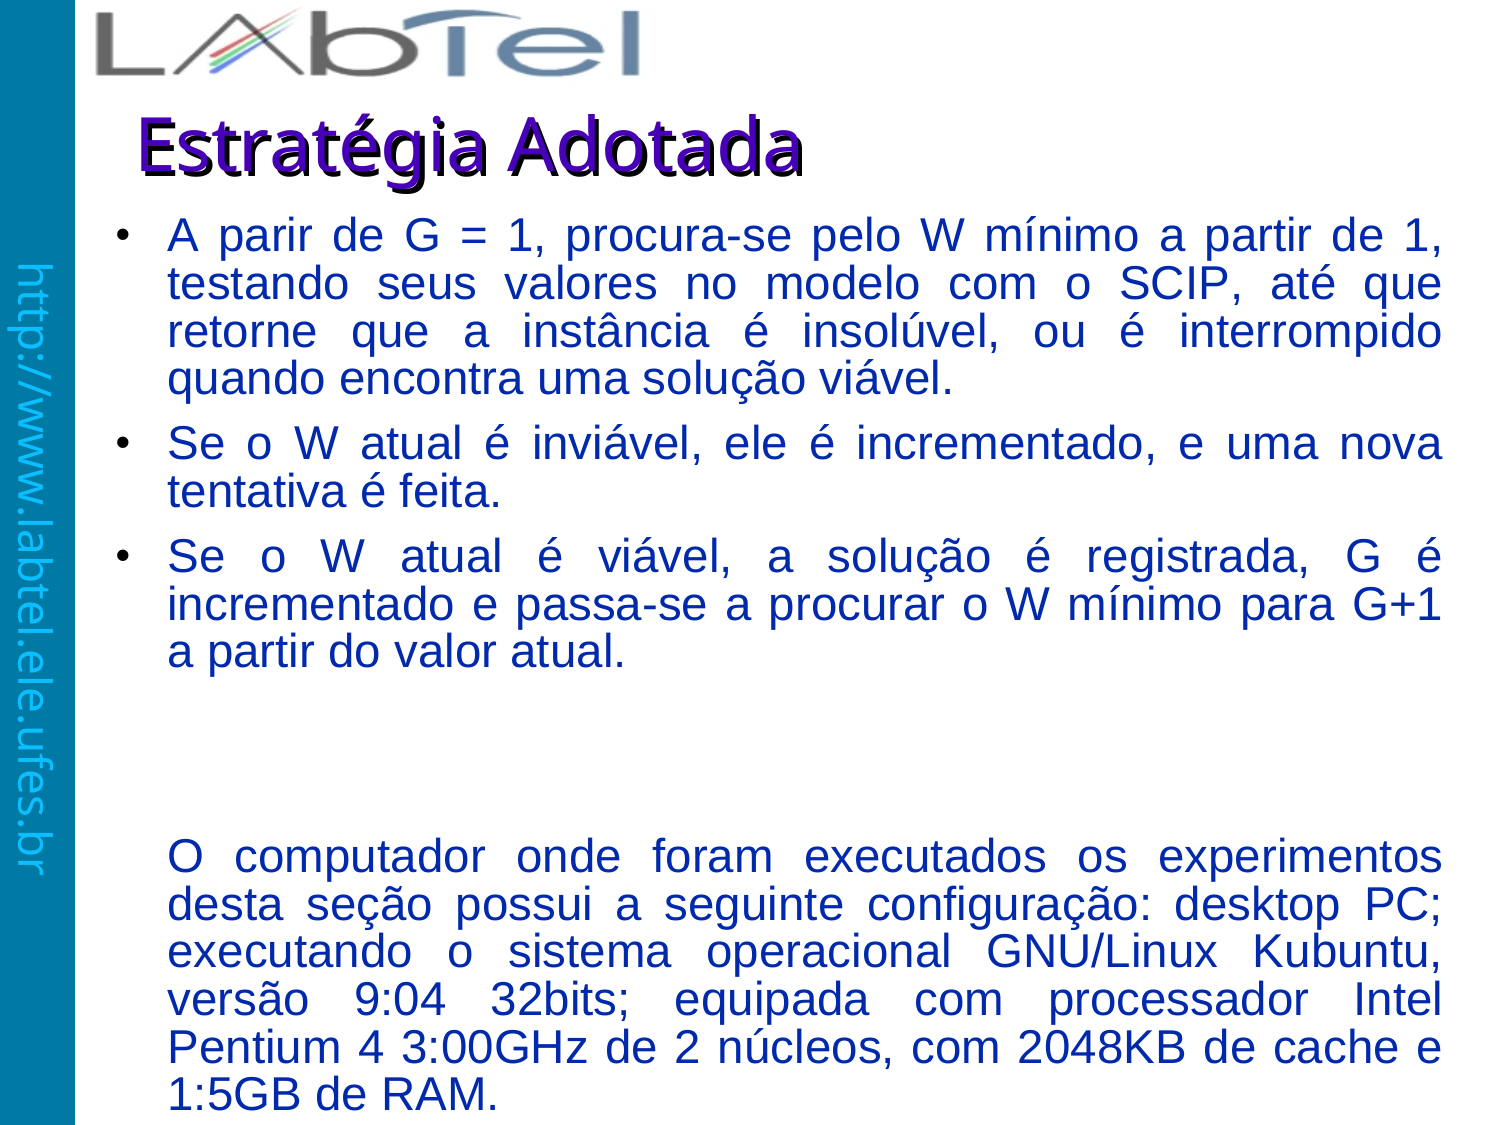

# Estratégia Adotada
A parir de G = 1, procura-se pelo W mínimo a partir de 1, testando seus valores no modelo com o SCIP, até que retorne que a instância é insolúvel, ou é interrompido quando encontra uma solução viável.
Se o W atual é inviável, ele é incrementado, e uma nova tentativa é feita.
Se o W atual é viável, a solução é registrada, G é incrementado e passa-se a procurar o W mínimo para G+1 a partir do valor atual.
O computador onde foram executados os experimentos desta seção possui a seguinte configuração: desktop PC; executando o sistema operacional GNU/Linux Kubuntu, versão 9:04 32bits; equipada com processador Intel Pentium 4 3:00GHz de 2 núcleos, com 2048KB de cache e 1:5GB de RAM.